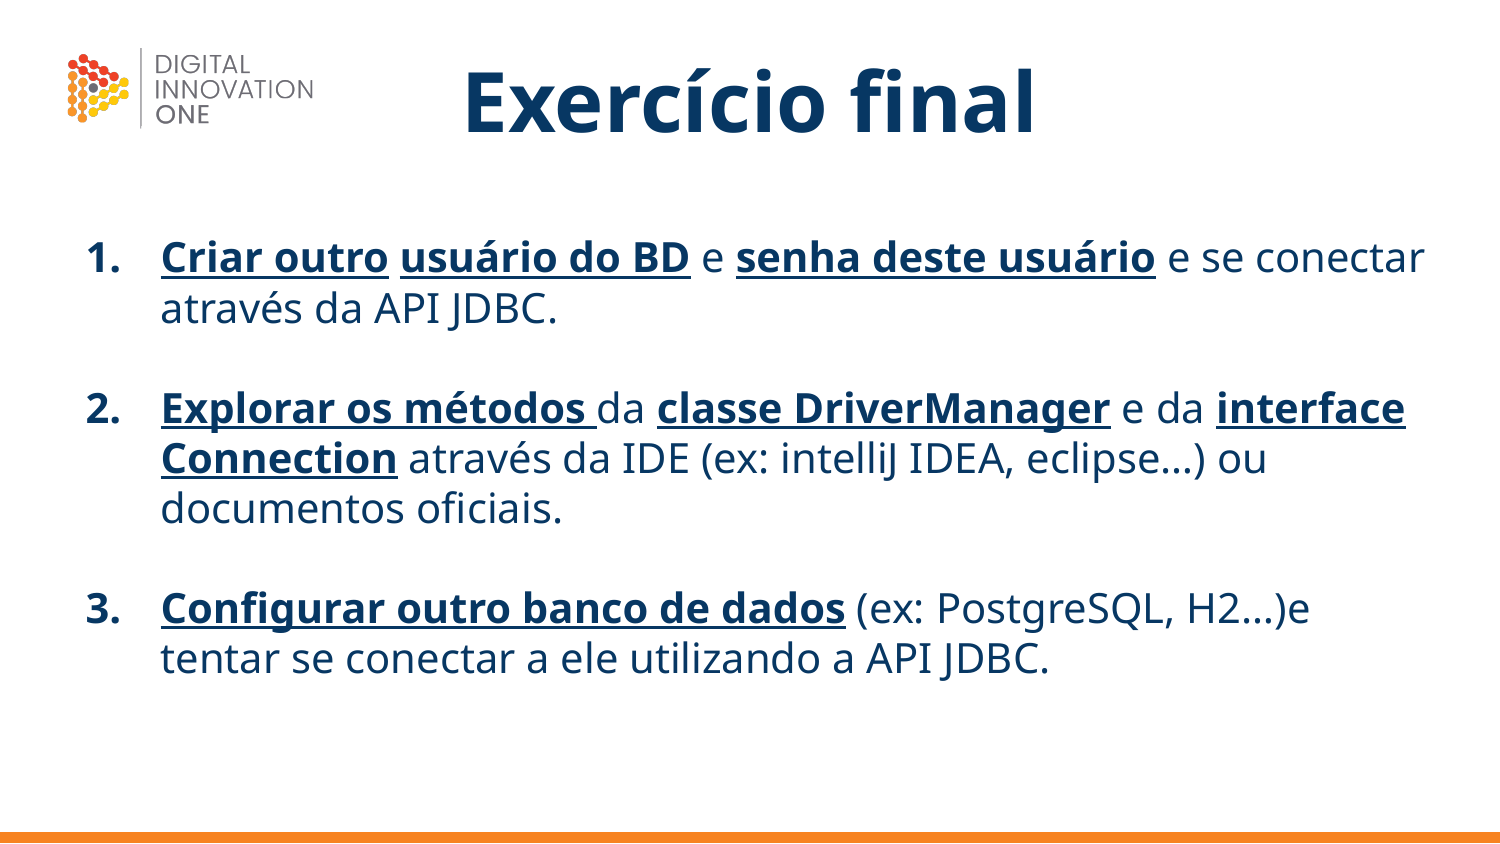

# Exercício final
Criar outro usuário do BD e senha deste usuário e se conectar através da API JDBC.
Explorar os métodos da classe DriverManager e da interface Connection através da IDE (ex: intelliJ IDEA, eclipse…) ou documentos oficiais.
Configurar outro banco de dados (ex: PostgreSQL, H2…)e tentar se conectar a ele utilizando a API JDBC.